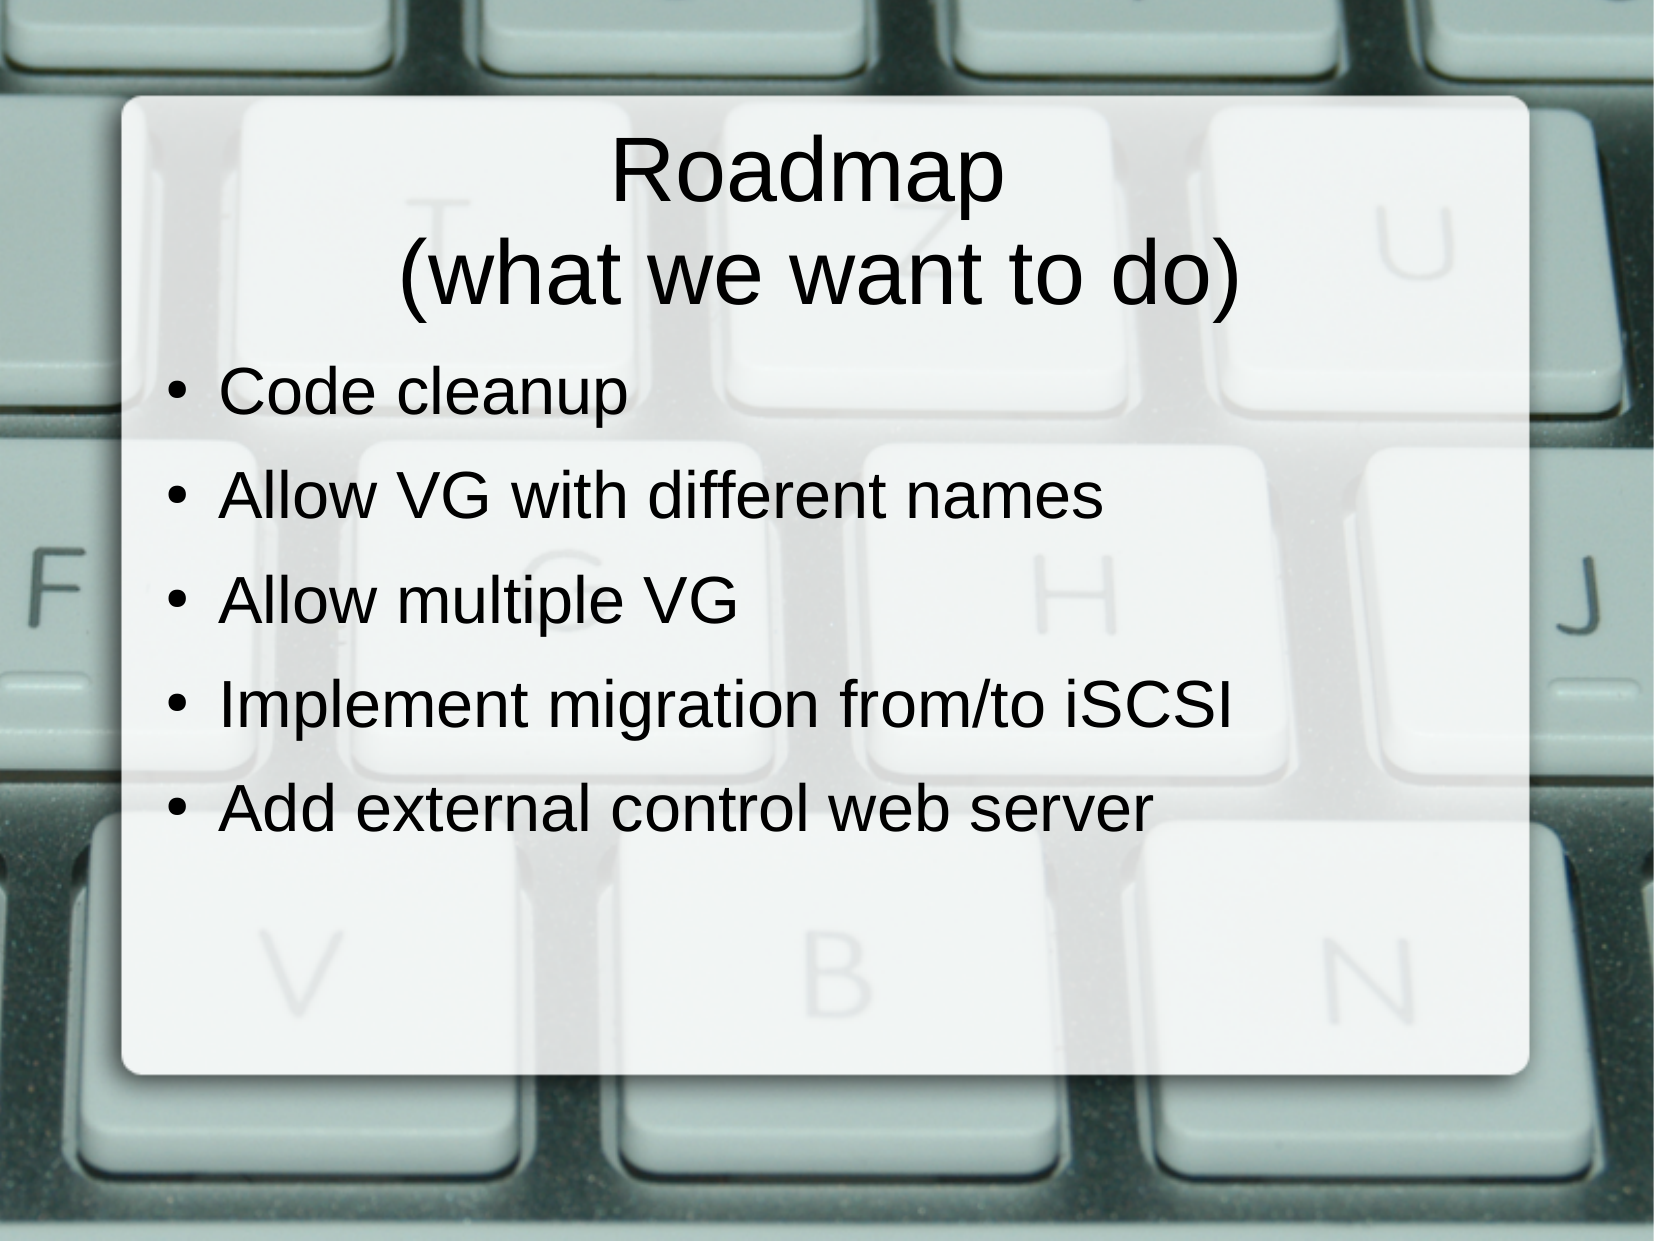

# Roadmap (what we want to do)
Code cleanup
Allow VG with different names
Allow multiple VG
Implement migration from/to iSCSI
Add external control web server